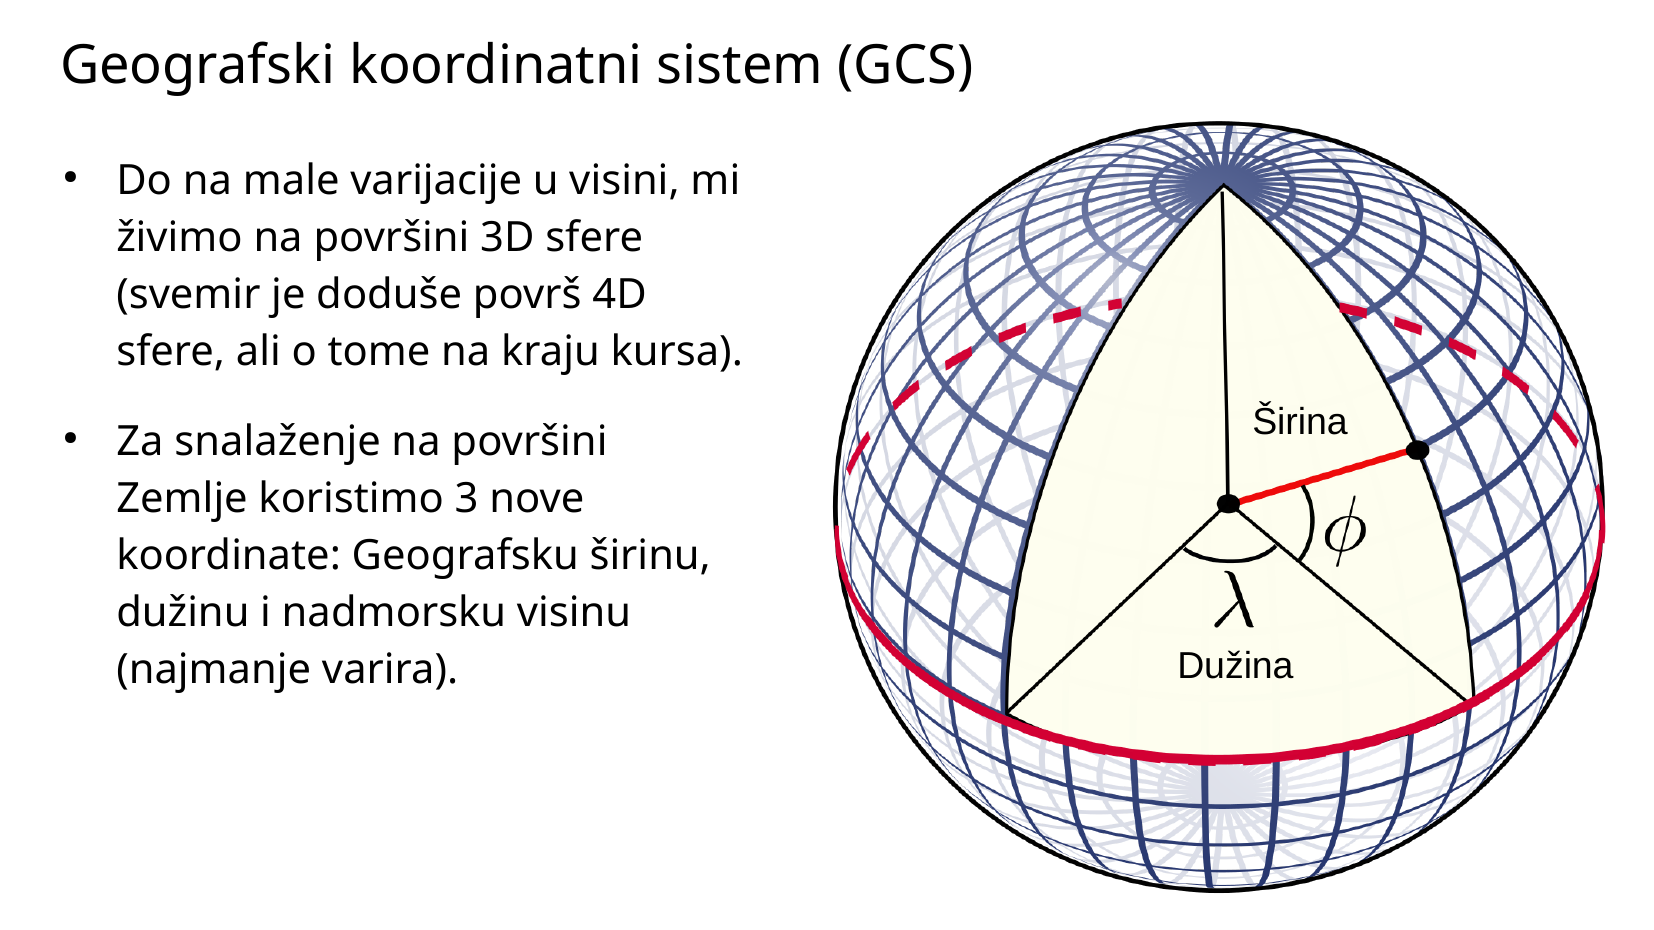

# Geografski koordinatni sistem (GCS)
Do na male varijacije u visini, mi živimo na površini 3D sfere (svemir je doduše površ 4D sfere, ali o tome na kraju kursa).
Za snalaženje na površini Zemlje koristimo 3 nove koordinate: Geografsku širinu, dužinu i nadmorsku visinu (najmanje varira).
Širina
Dužina